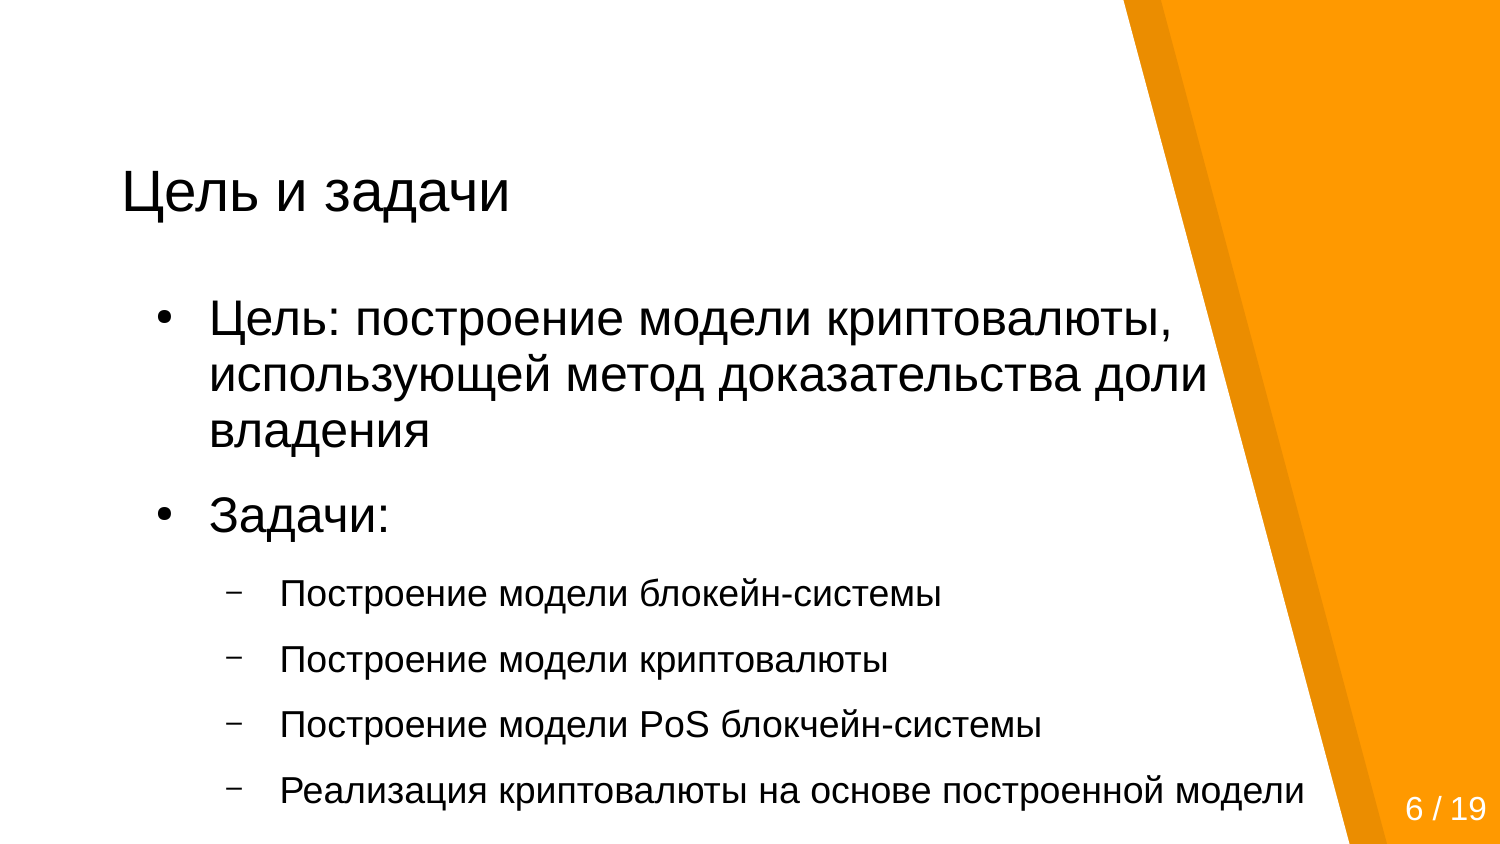

# Цель и задачи
Цель: построение модели криптовалюты, использующей метод доказательства доли владения
Задачи:
Построение модели блокейн-системы
Построение модели криптовалюты
Построение модели PoS блокчейн-системы
Реализация криптовалюты на основе построенной модели